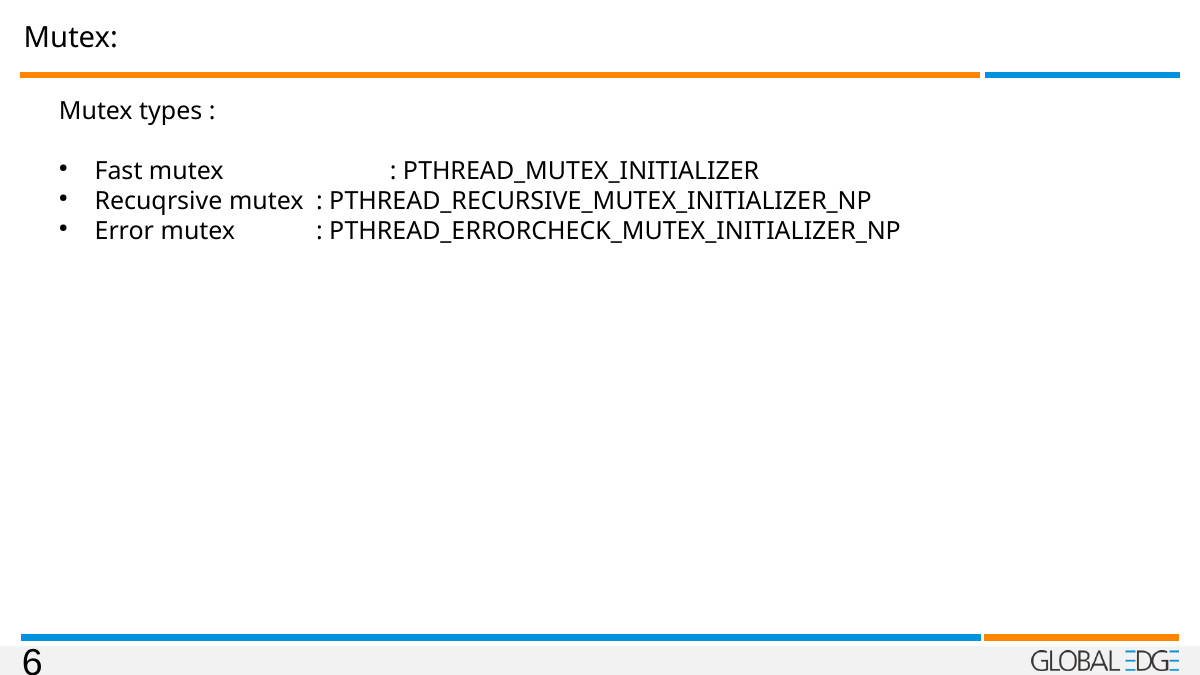

Mutex:
Mutex types :
Fast mutex 			: PTHREAD_MUTEX_INITIALIZER
Recuqrsive mutex 	: PTHREAD_RECURSIVE_MUTEX_INITIALIZER_NP
Error mutex 		: PTHREAD_ERRORCHECK_MUTEX_INITIALIZER_NP